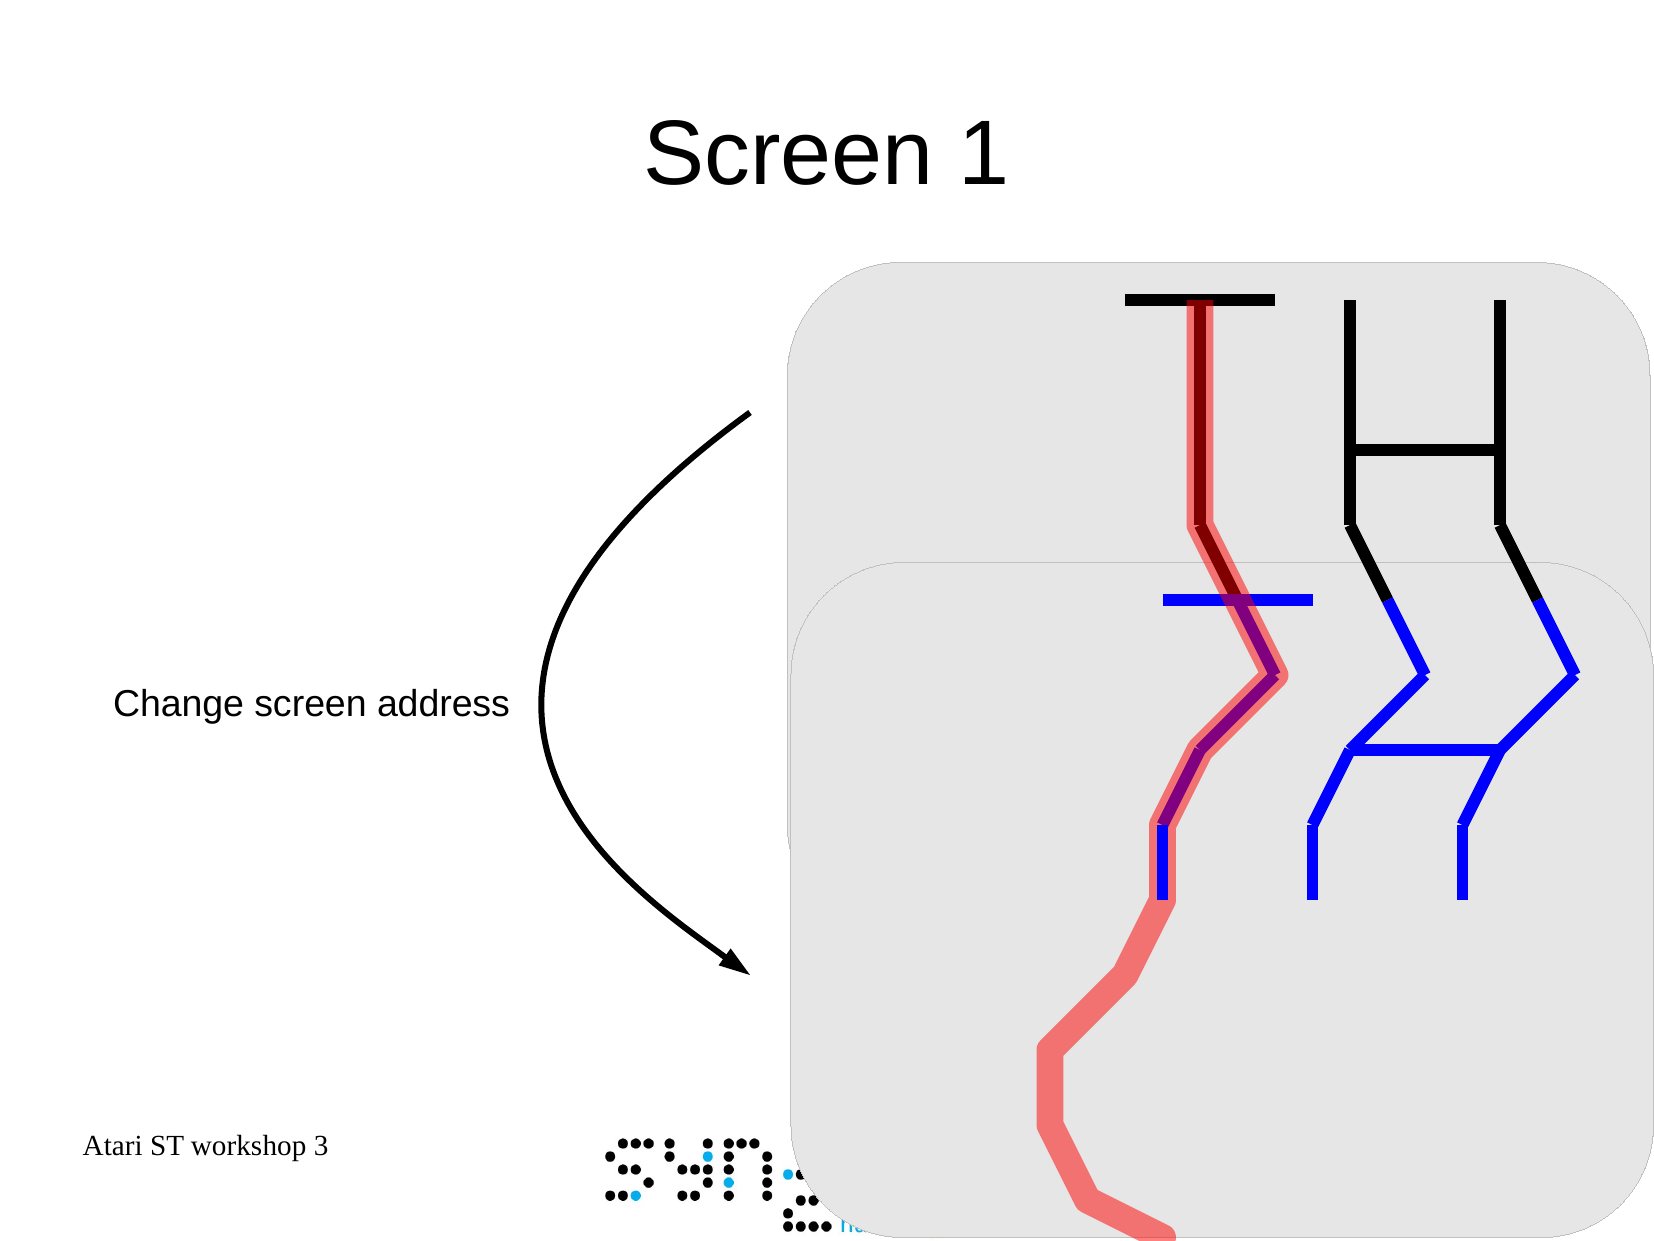

# Screen 1
Change screen address
17